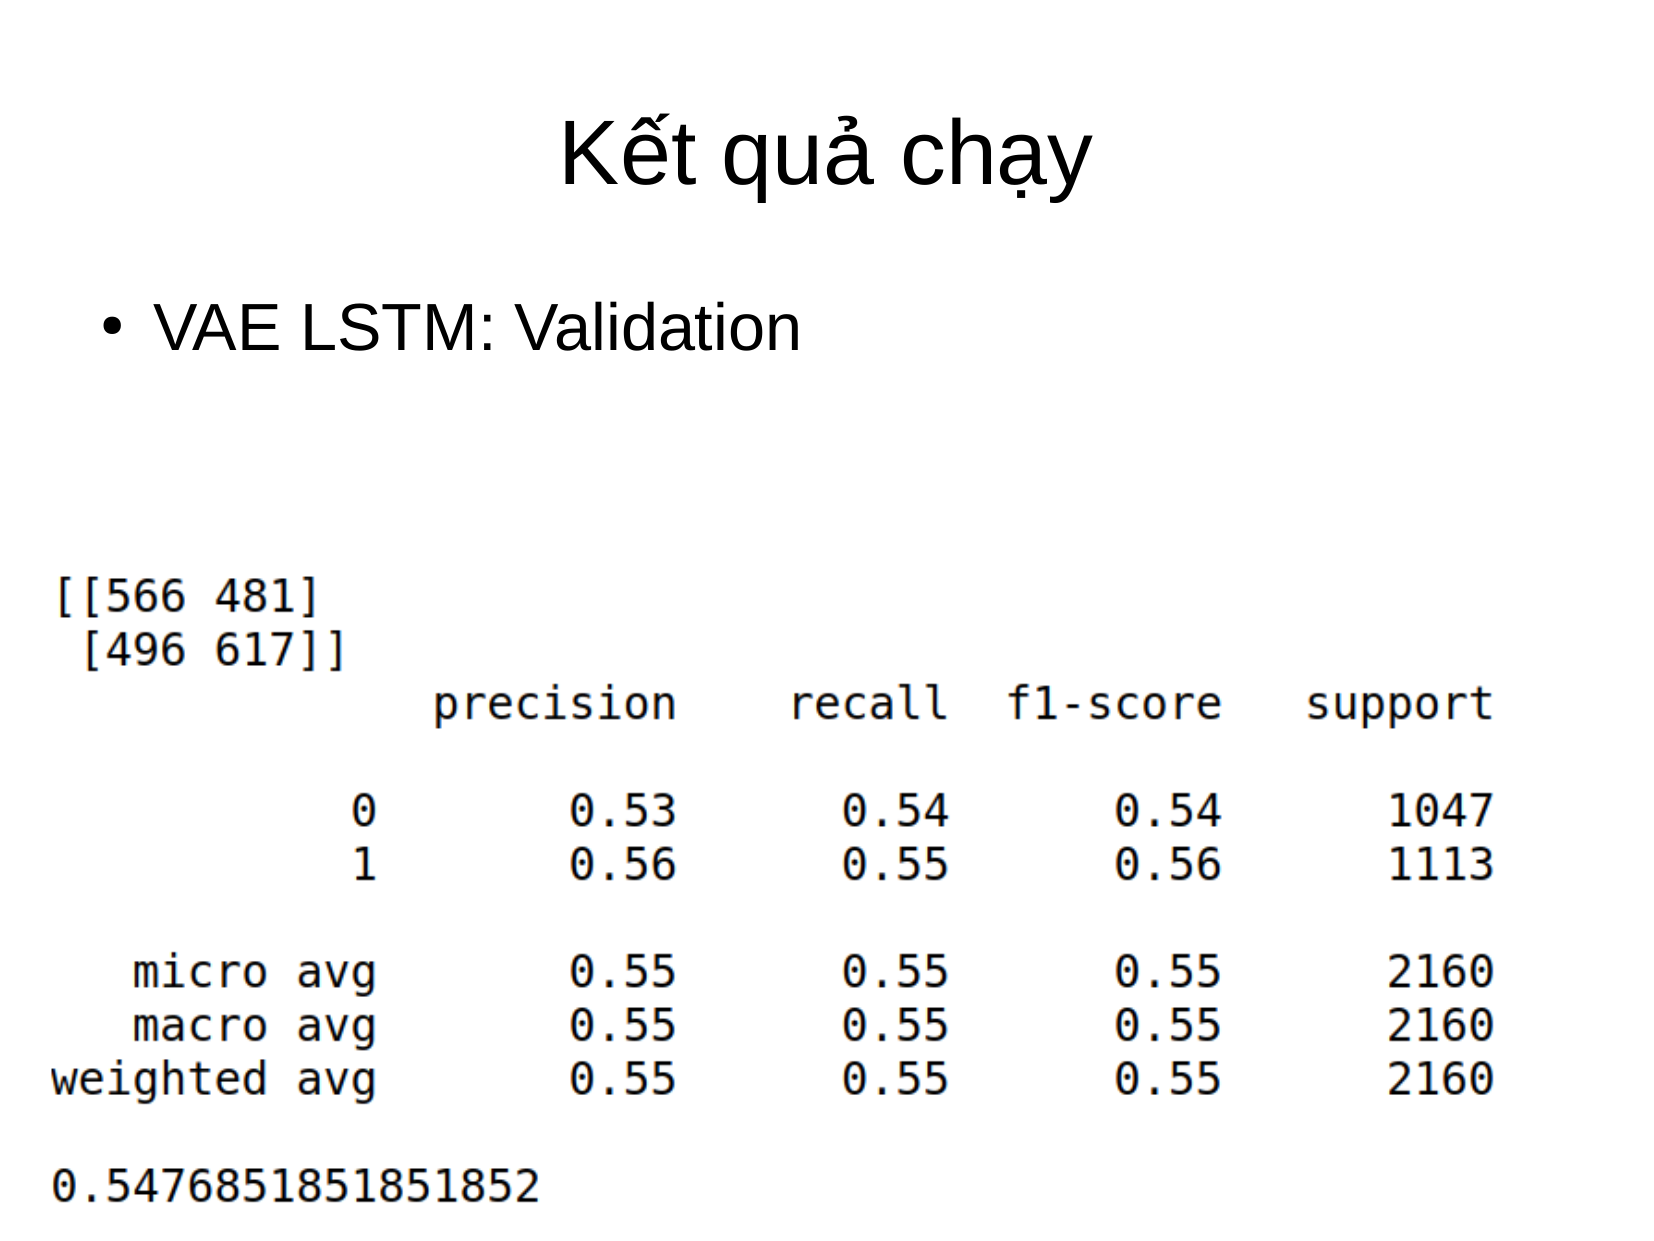

# Kết quả chạy
VAE LSTM: Validation